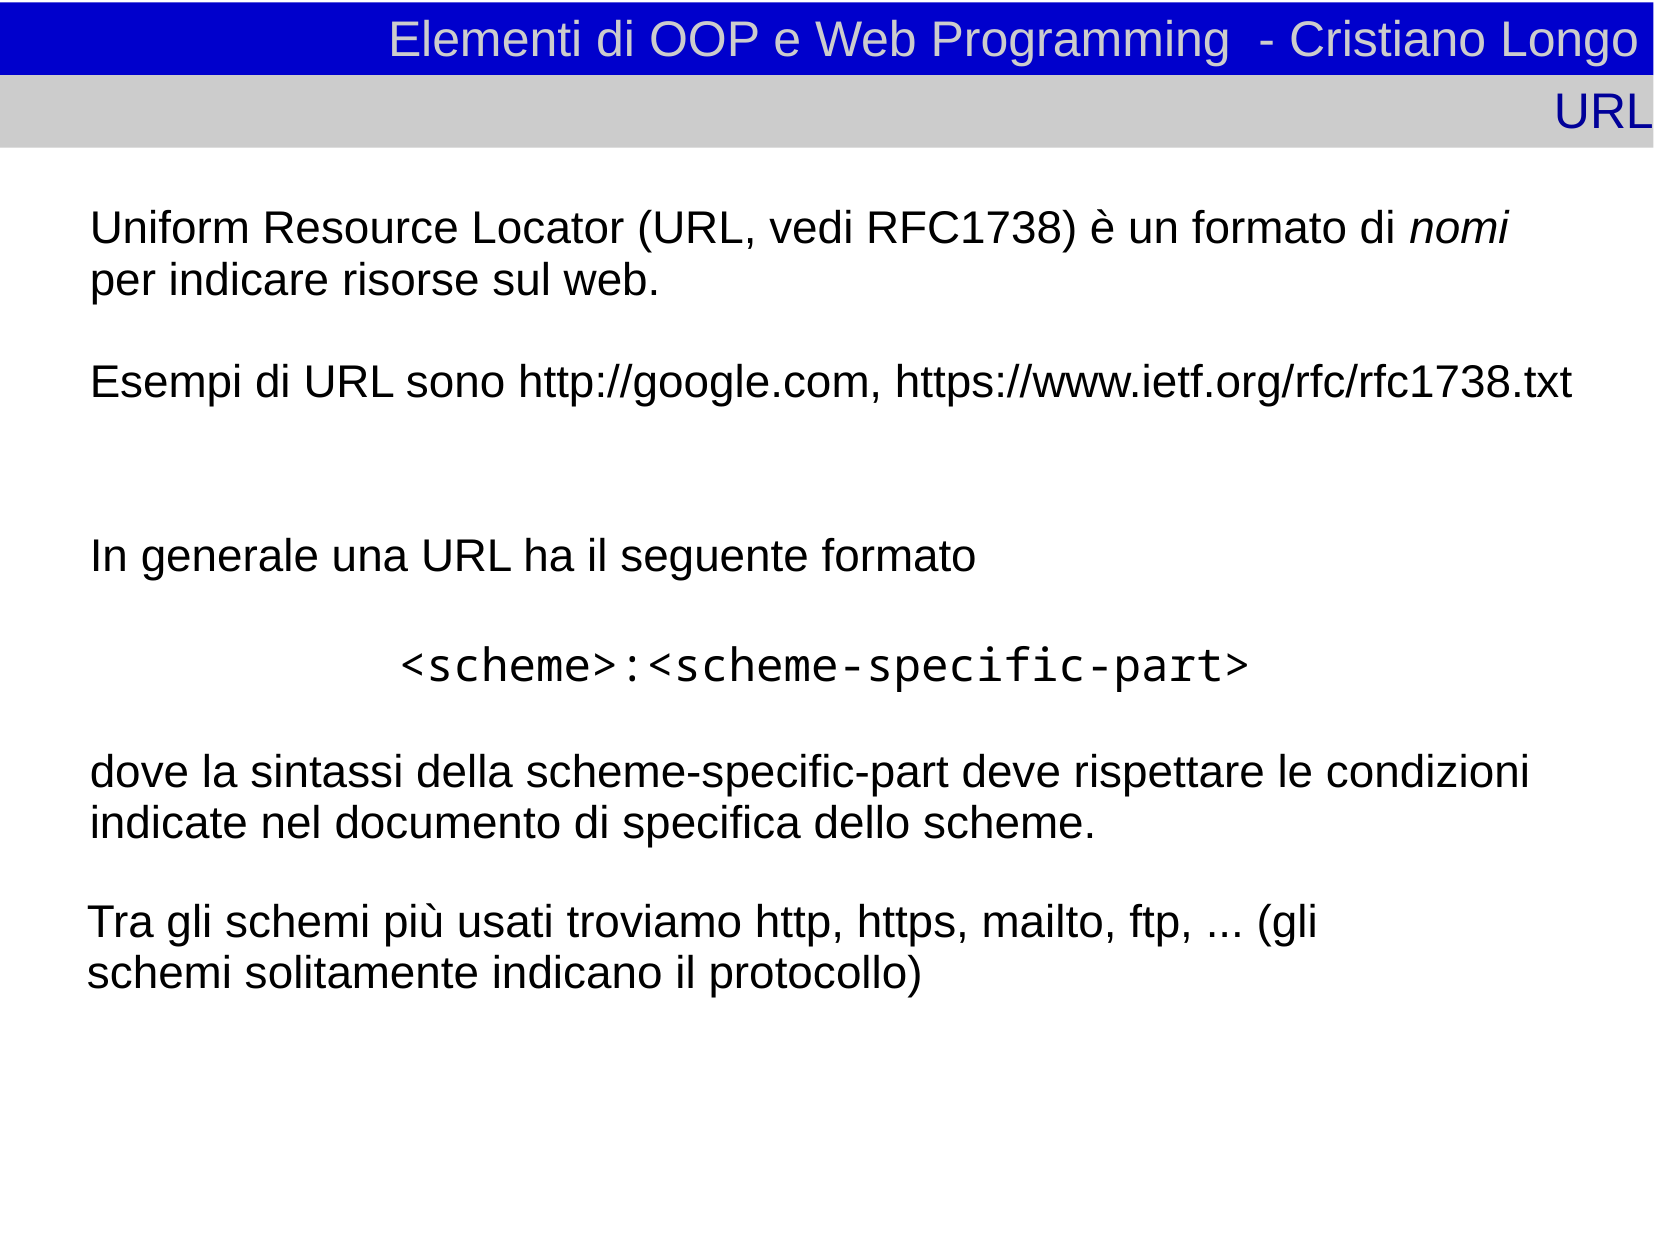

# Elementi di OOP e Web Programming - Cristiano Longo
URL
Uniform Resource Locator (URL, vedi RFC1738) è un formato di nomi
per indicare risorse sul web.
Esempi di URL sono http://google.com, https://www.ietf.org/rfc/rfc1738.txt
| Utente | Cane |
| --- | --- |
| alice | fuffy |
| charlie | doggy |
| charlie | pluto |
| bob | fuffy |
In generale una URL ha il seguente formato
<scheme>:<scheme-specific-part>
dove la sintassi della scheme-specific-part deve rispettare le condizioni indicate nel documento di specifica dello scheme.
Tra gli schemi più usati troviamo http, https, mailto, ftp, ... (gli schemi solitamente indicano il protocollo)